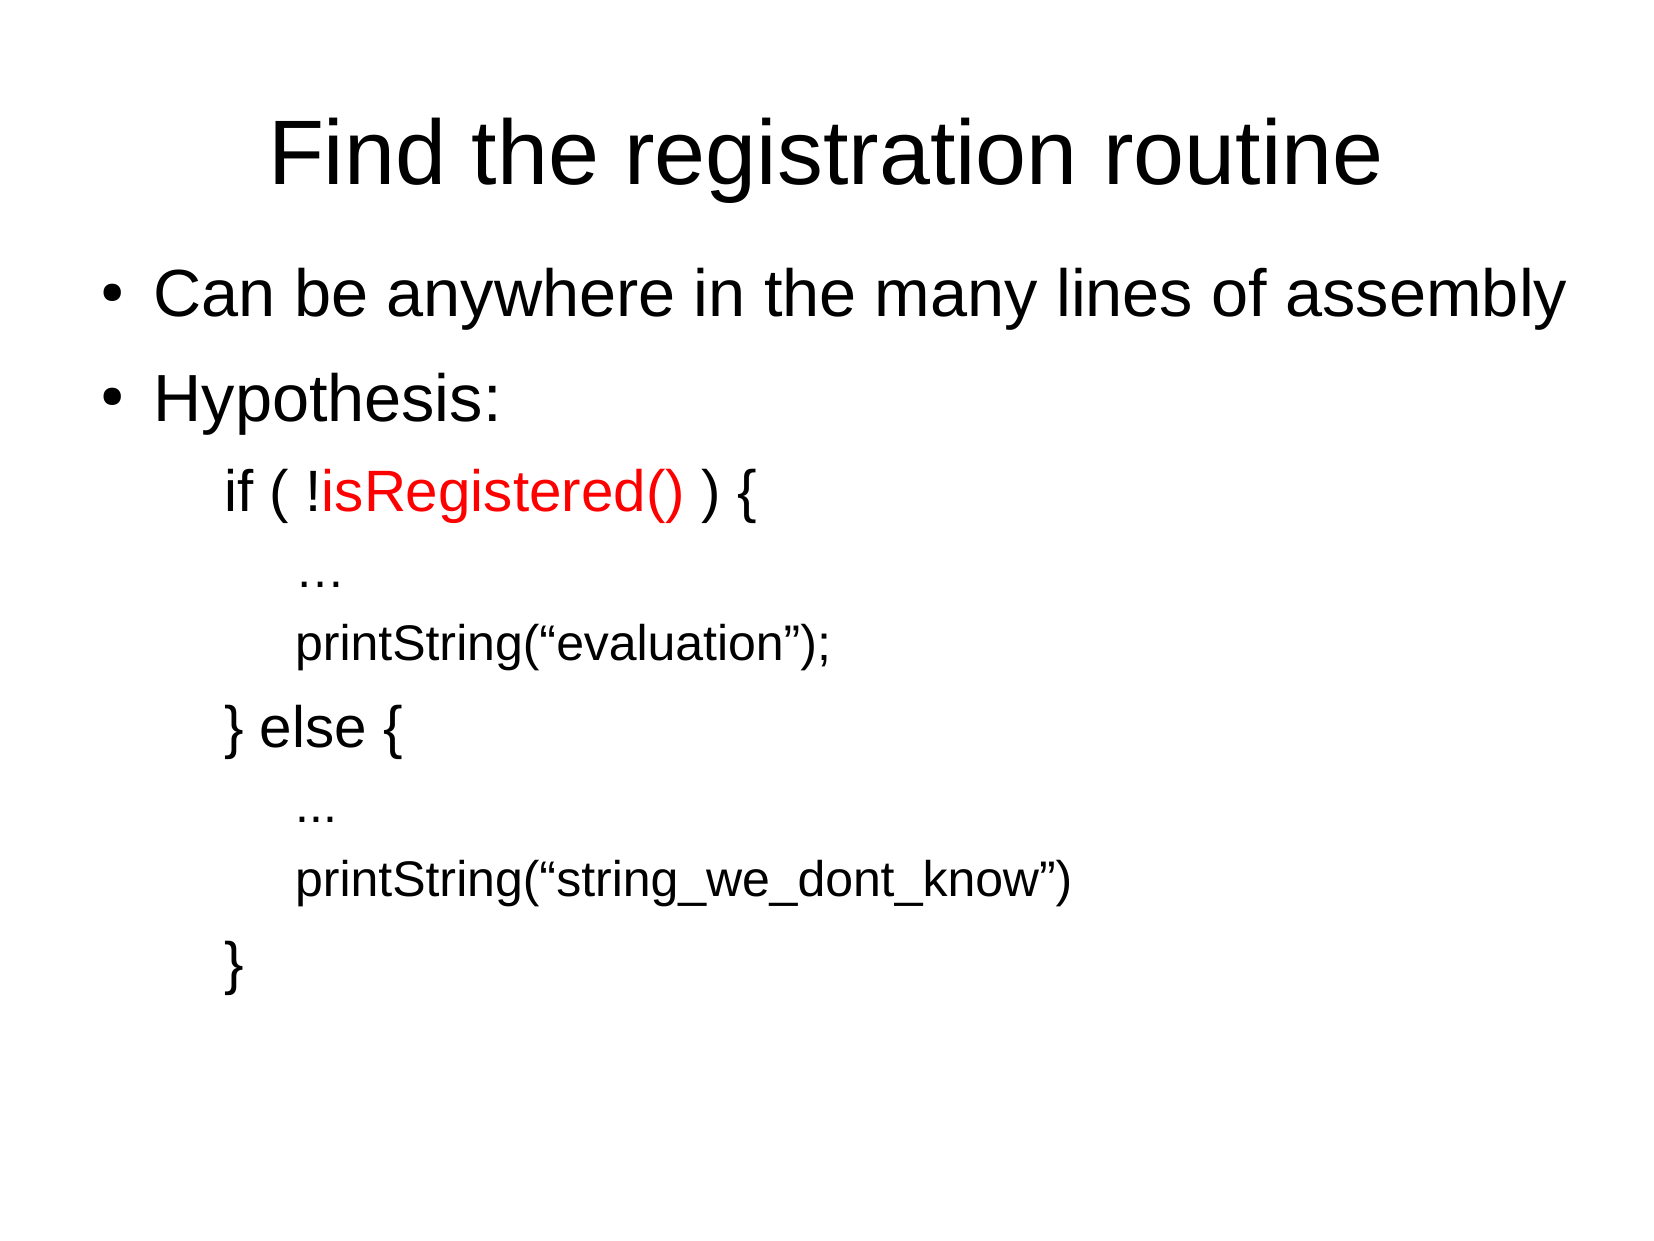

# Find the registration routine
Can be anywhere in the many lines of assembly
Hypothesis:
if ( !isRegistered() ) {
…
printString(“evaluation”);
} else {
...
printString(“string_we_dont_know”)
}